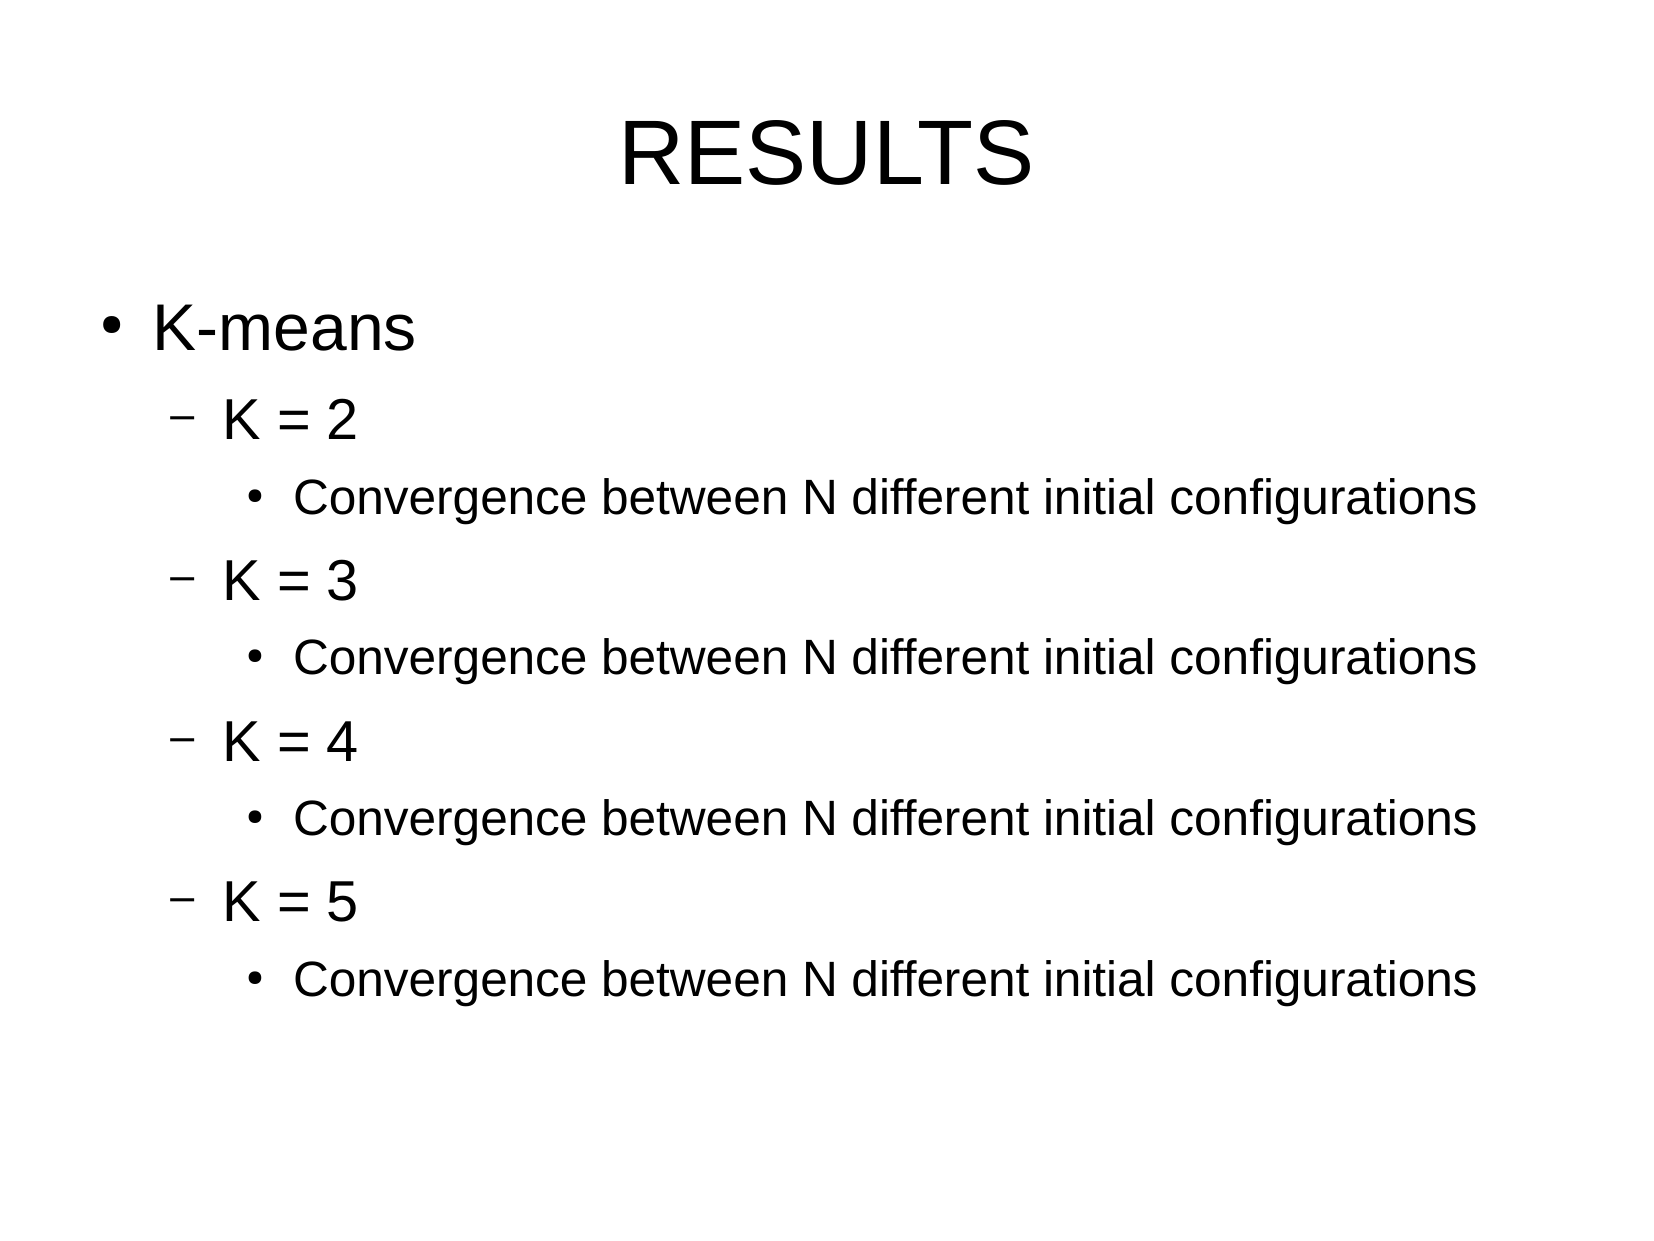

# RESULTS
K-means
K = 2
Convergence between N different initial configurations
K = 3
Convergence between N different initial configurations
K = 4
Convergence between N different initial configurations
K = 5
Convergence between N different initial configurations